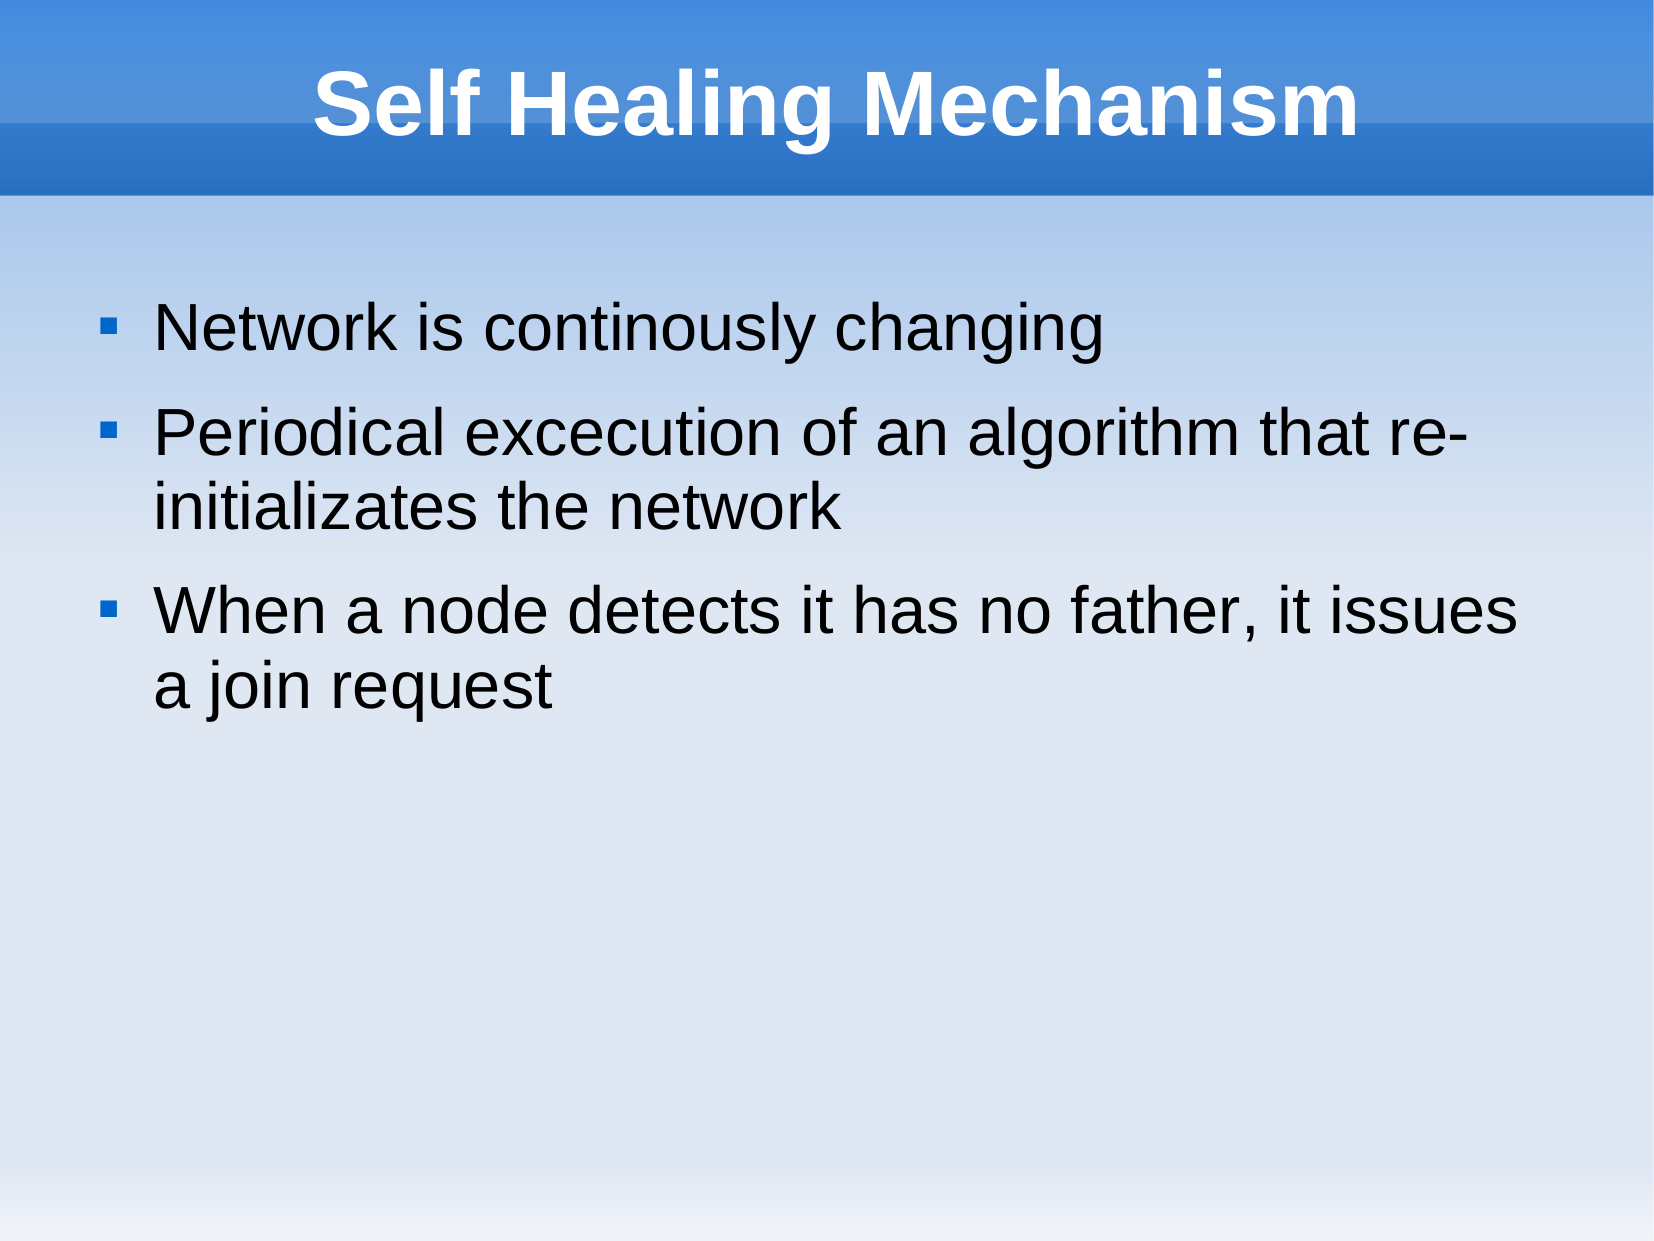

# Self Healing Mechanism
Network is continously changing
Periodical excecution of an algorithm that re-initializates the network
When a node detects it has no father, it issues a join request